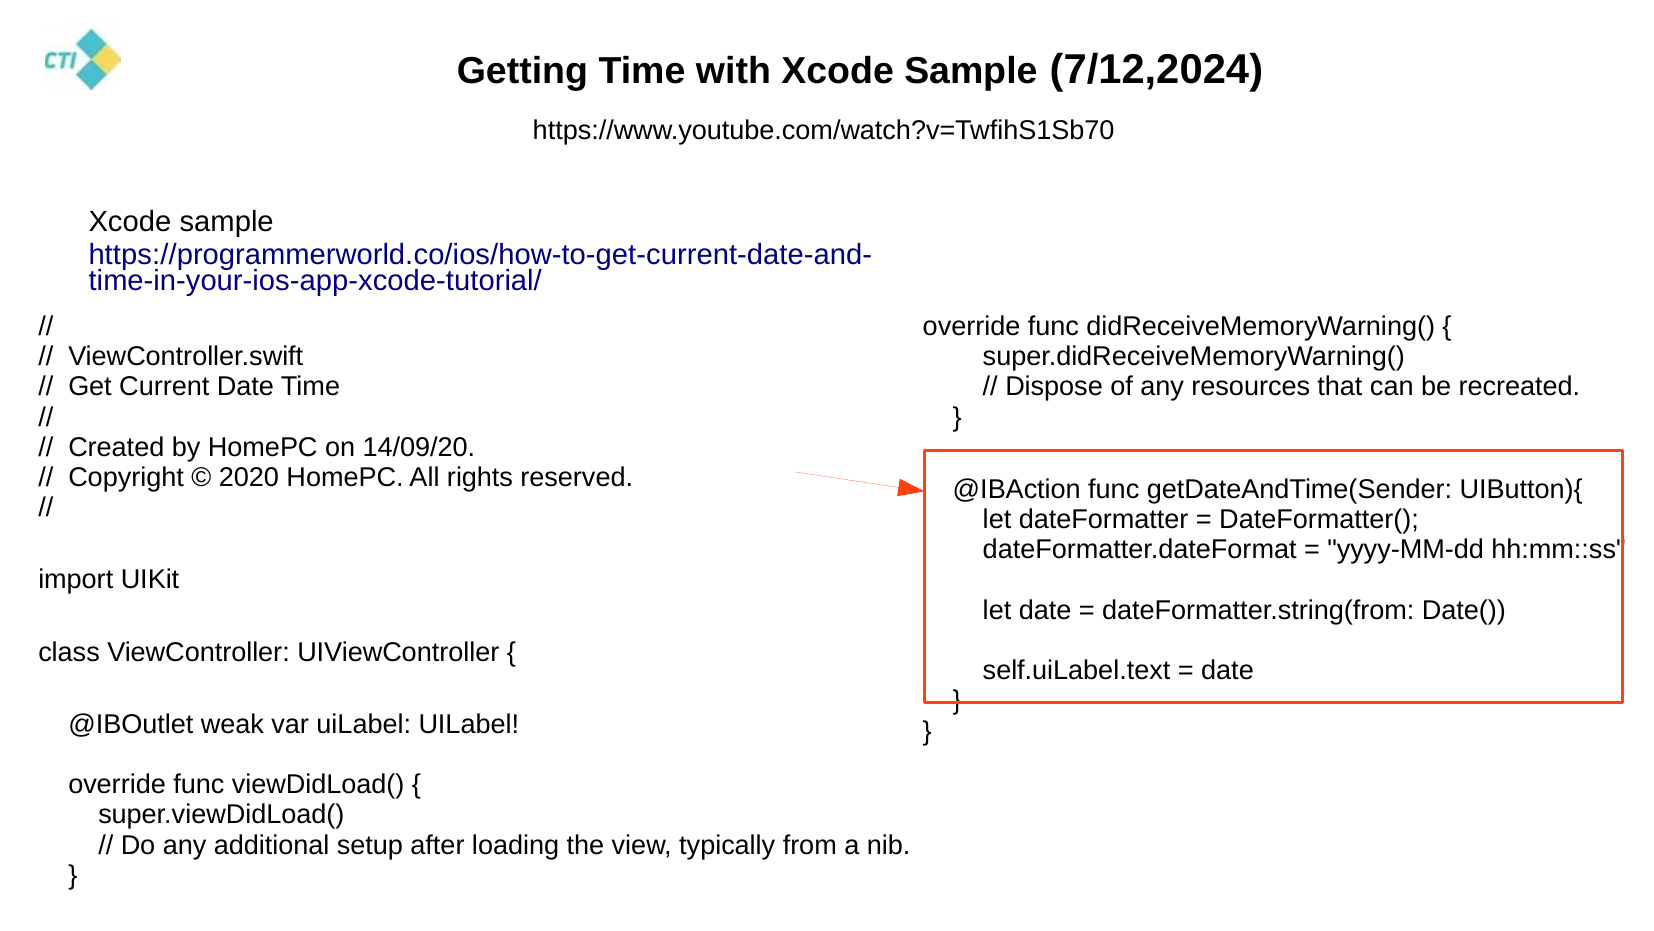

# Getting Time with Xcode Sample (7/12,2024)
https://www.youtube.com/watch?v=TwfihS1Sb70
Xcode sample https://programmerworld.co/ios/how-to-get-current-date-and-time-in-your-ios-app-xcode-tutorial/
//
// ViewController.swift
// Get Current Date Time
//
// Created by HomePC on 14/09/20.
// Copyright © 2020 HomePC. All rights reserved.
//
import UIKit
class ViewController: UIViewController {
 @IBOutlet weak var uiLabel: UILabel!
 override func viewDidLoad() {
 super.viewDidLoad()
 // Do any additional setup after loading the view, typically from a nib.
 }
override func didReceiveMemoryWarning() {
 super.didReceiveMemoryWarning()
 // Dispose of any resources that can be recreated.
 }
 @IBAction func getDateAndTime(Sender: UIButton){
 let dateFormatter = DateFormatter();
 dateFormatter.dateFormat = "yyyy-MM-dd hh:mm::ss"
 let date = dateFormatter.string(from: Date())
 self.uiLabel.text = date
 }
}